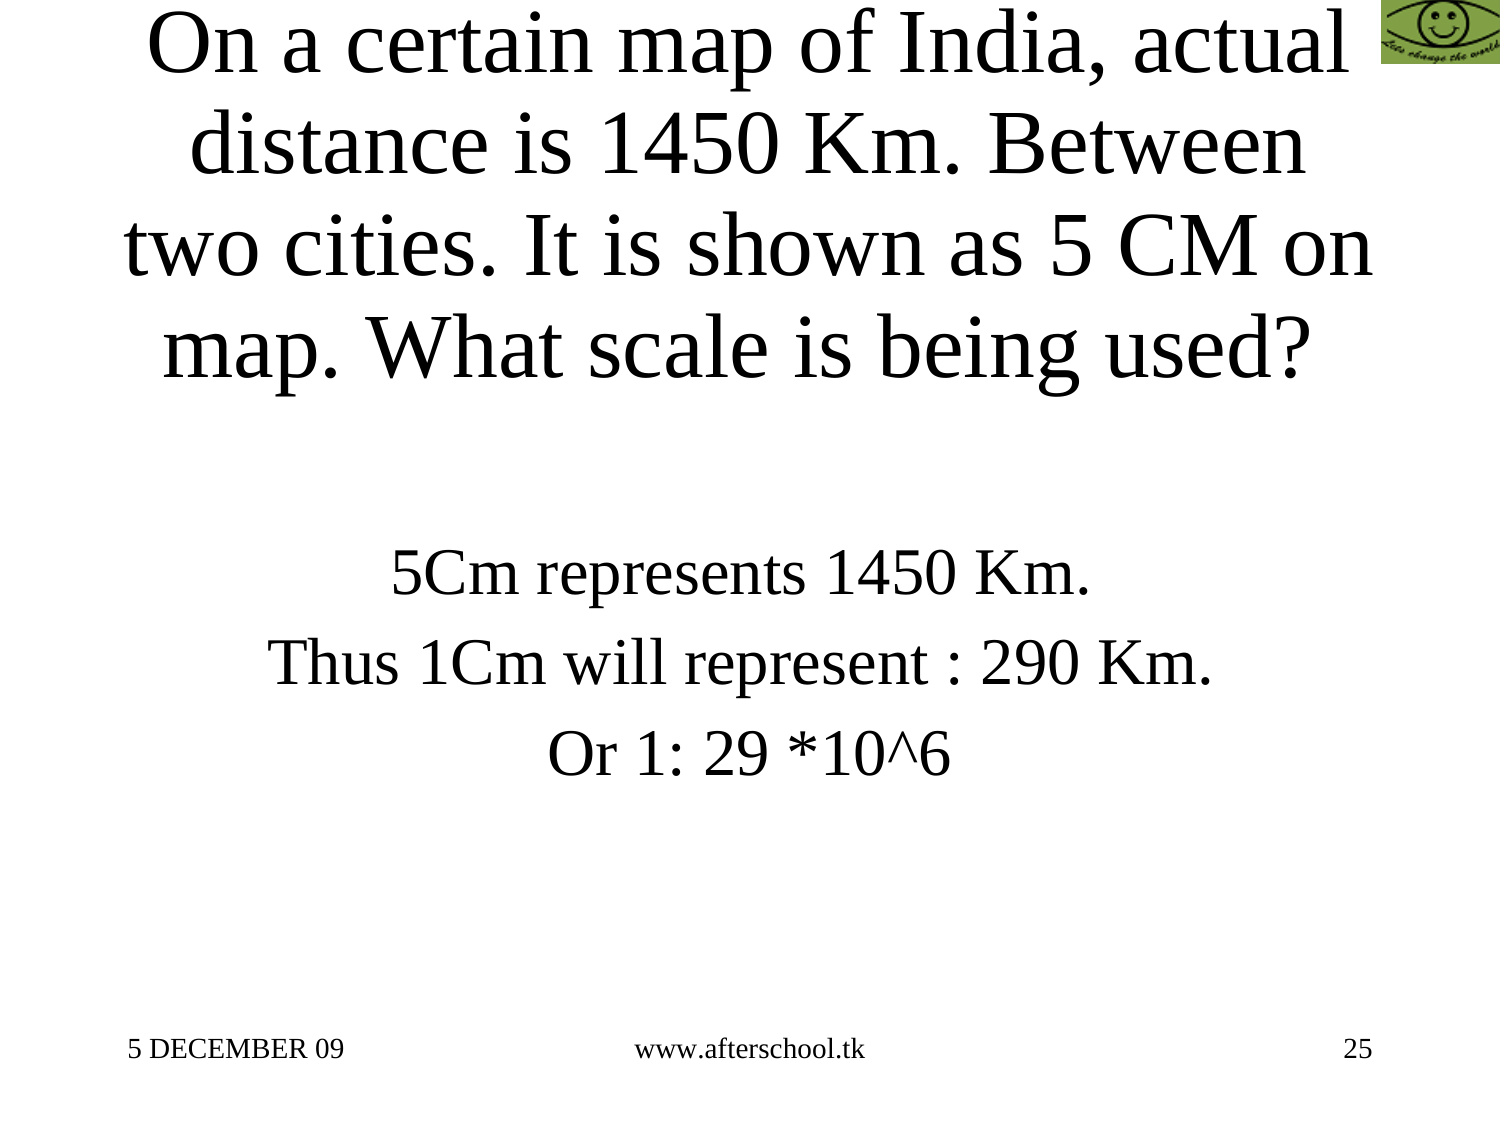

# On a certain map of India, actual distance is 1450 Km. Between two cities. It is shown as 5 CM on map. What scale is being used?
5Cm represents 1450 Km.
Thus 1Cm will represent : 290 Km.
Or 1: 29 *10^6
MFI Seminar Jain PG College
AFTERSCHOOOL centre for social entrepreneurship
25